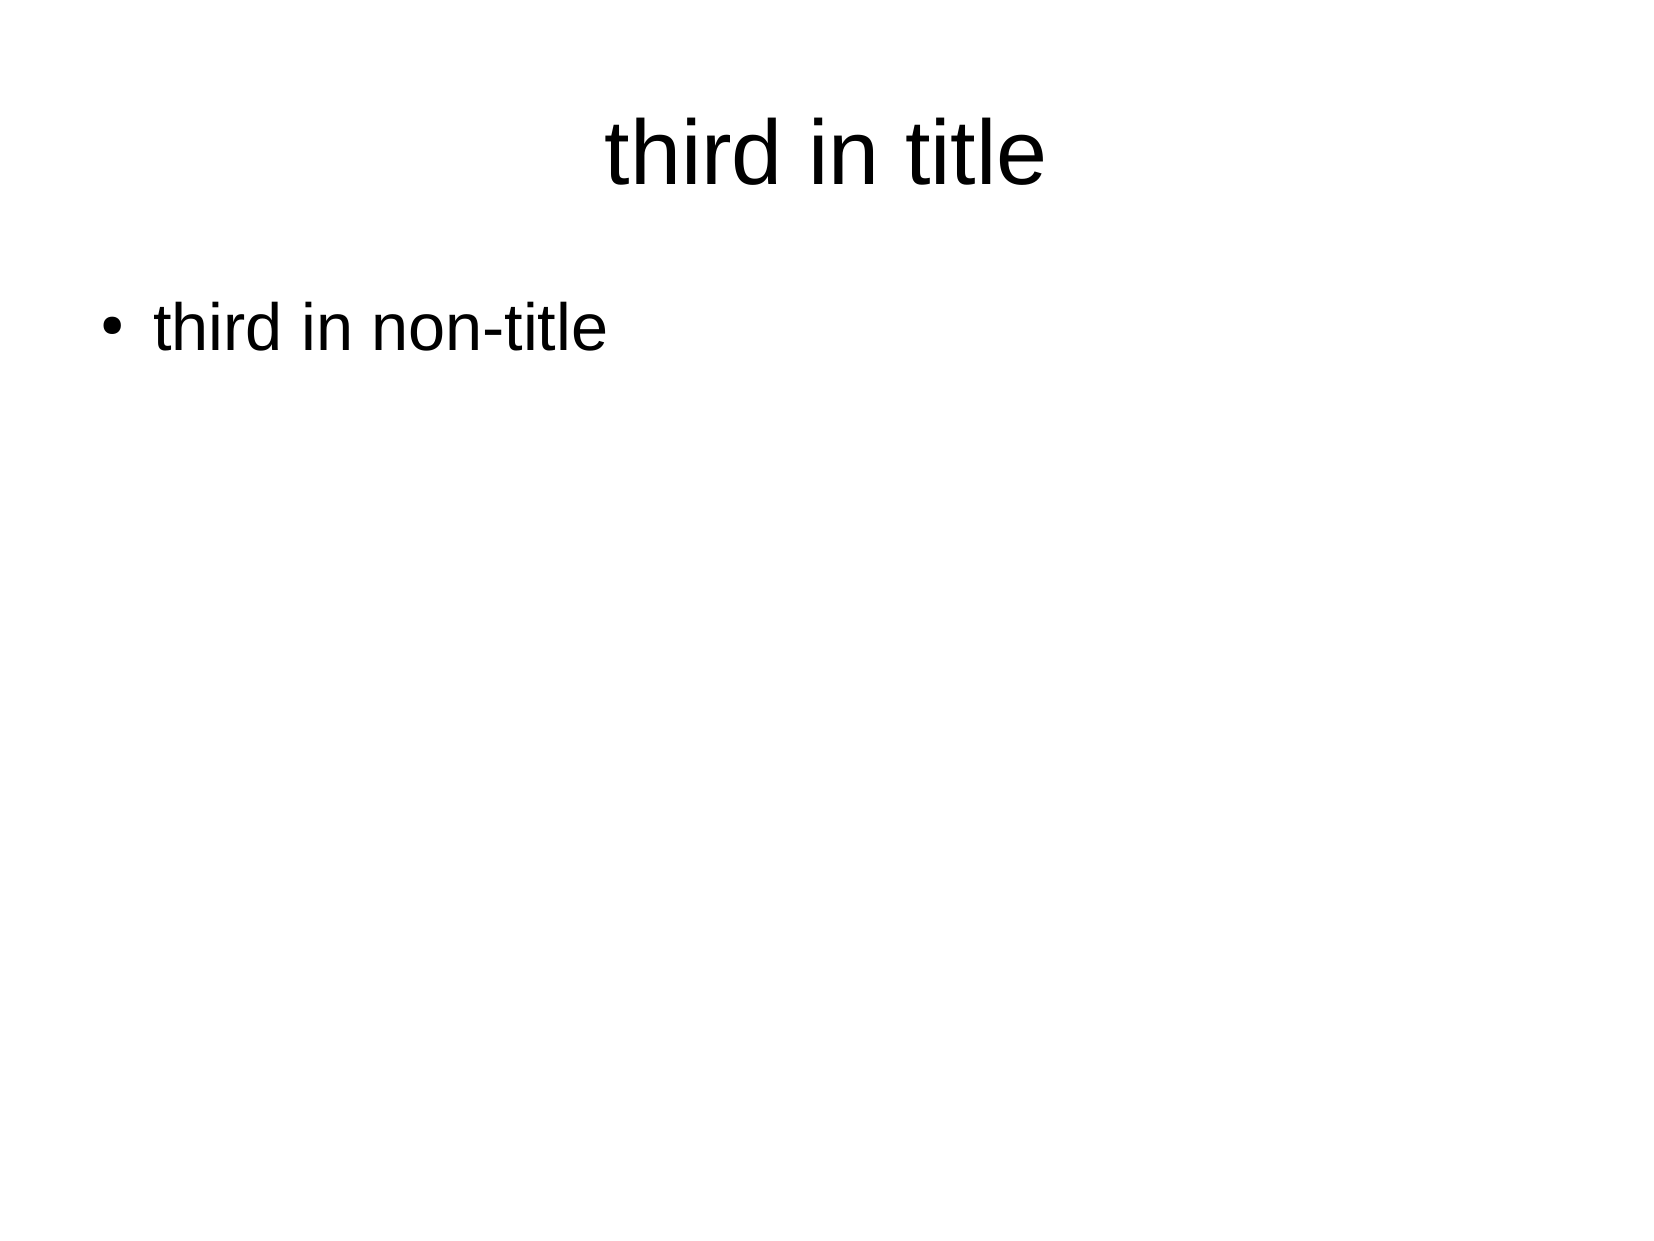

# third in title
third in non-title